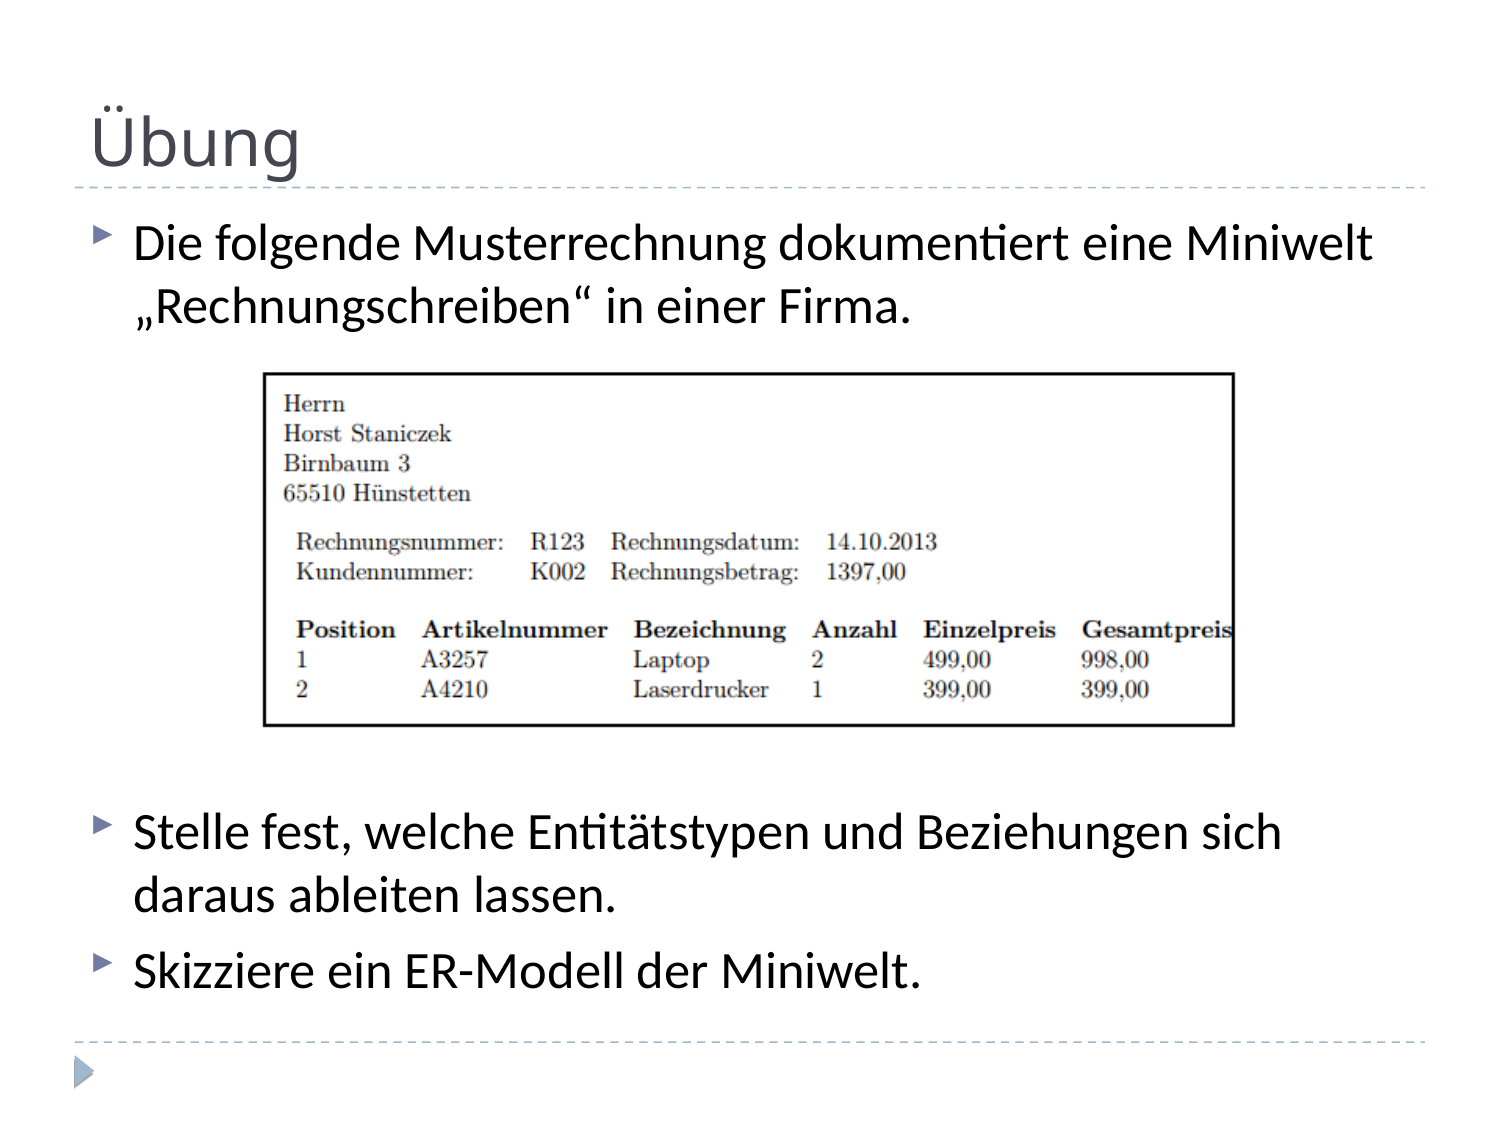

# Übung
Die folgende Musterrechnung dokumentiert eine Miniwelt „Rechnungschreiben“ in einer Firma.
Stelle fest, welche Entitätstypen und Beziehungen sich daraus ableiten lassen.
Skizziere ein ER-Modell der Miniwelt.